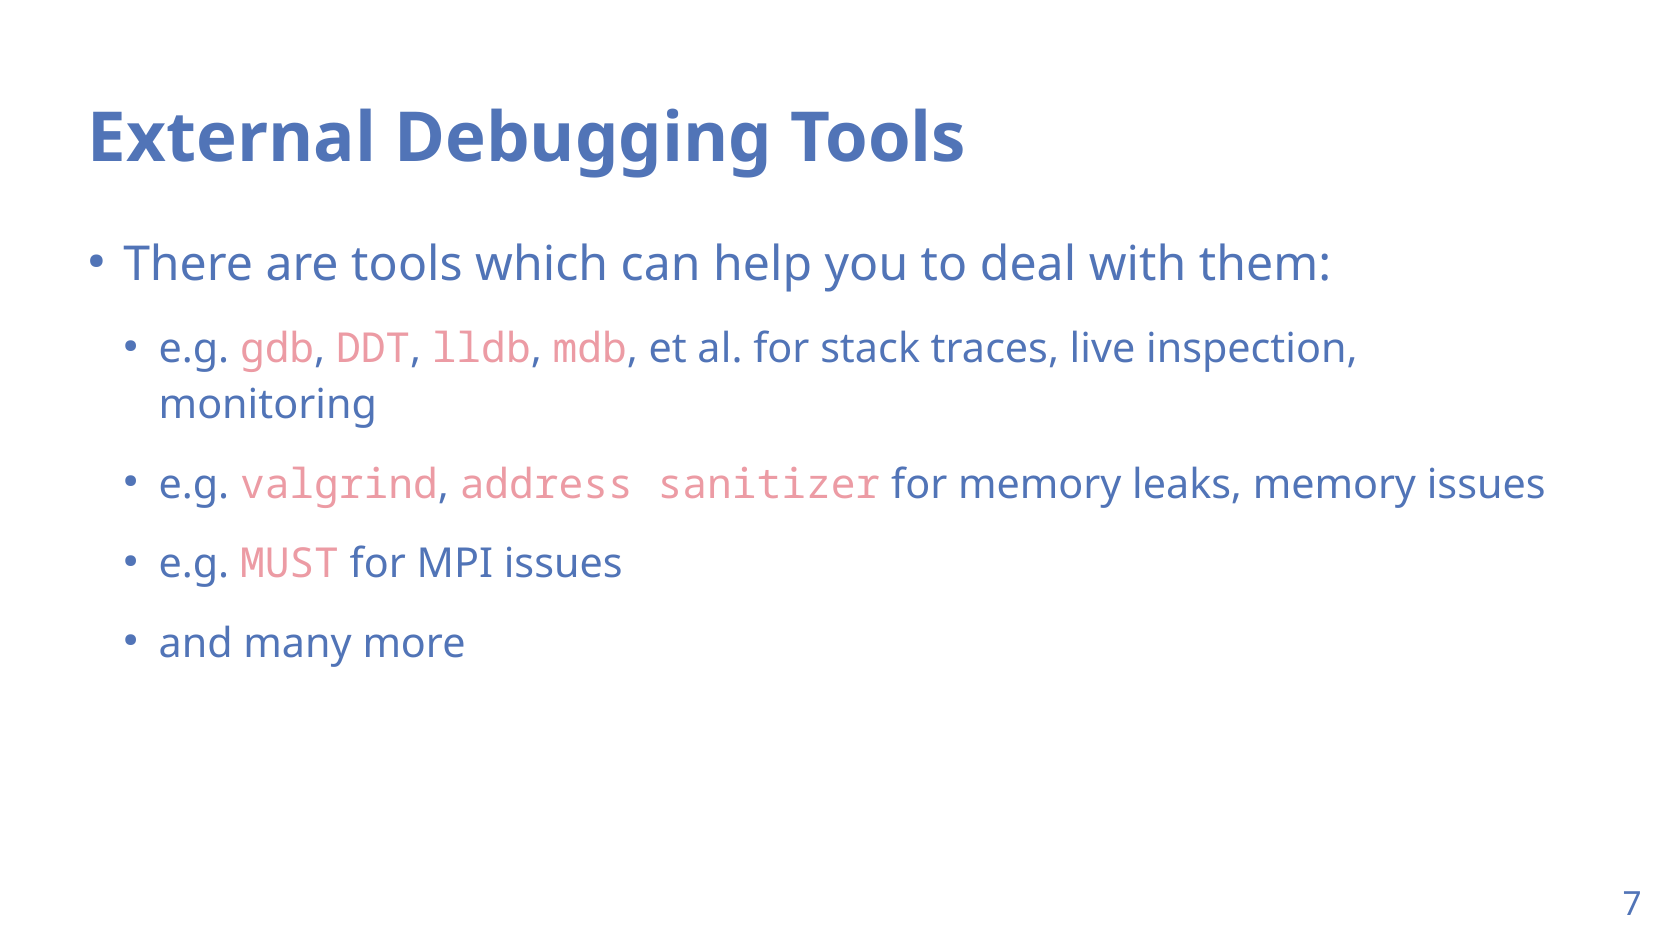

# External Debugging Tools
There are tools which can help you to deal with them:
e.g. gdb, DDT, lldb, mdb, et al. for stack traces, live inspection, monitoring
e.g. valgrind, address sanitizer for memory leaks, memory issues
e.g. MUST for MPI issues
and many more
7